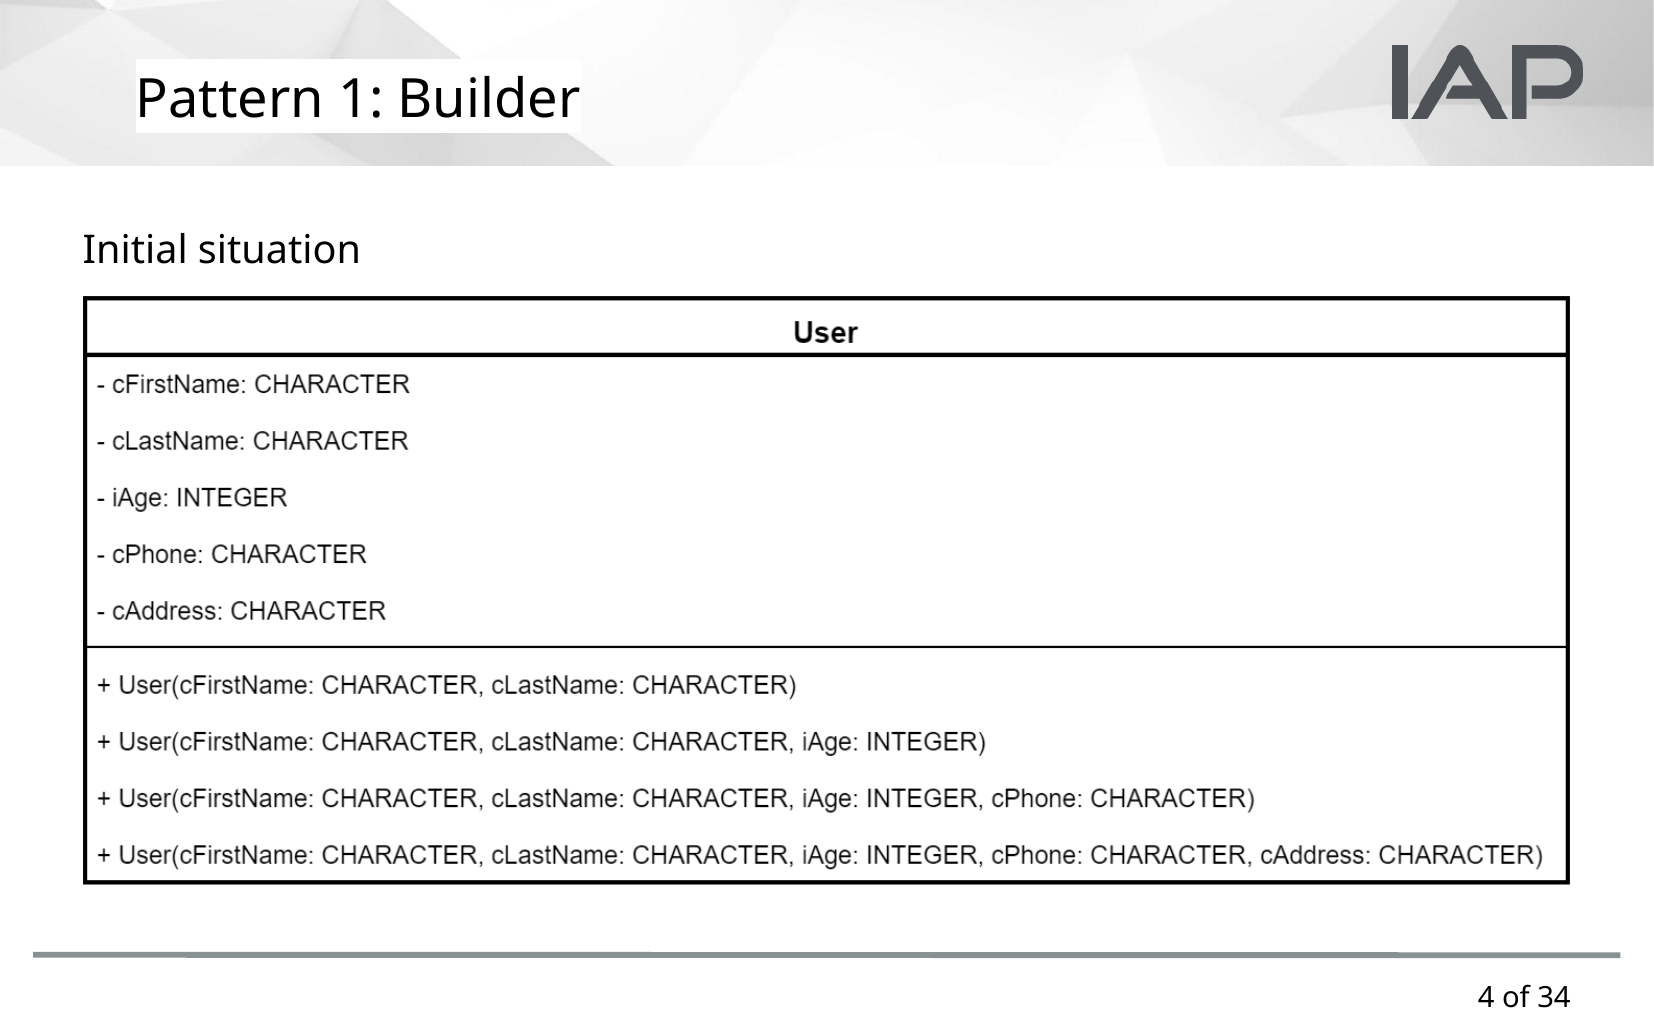

# Pattern 1: Builder
Initial situation
4